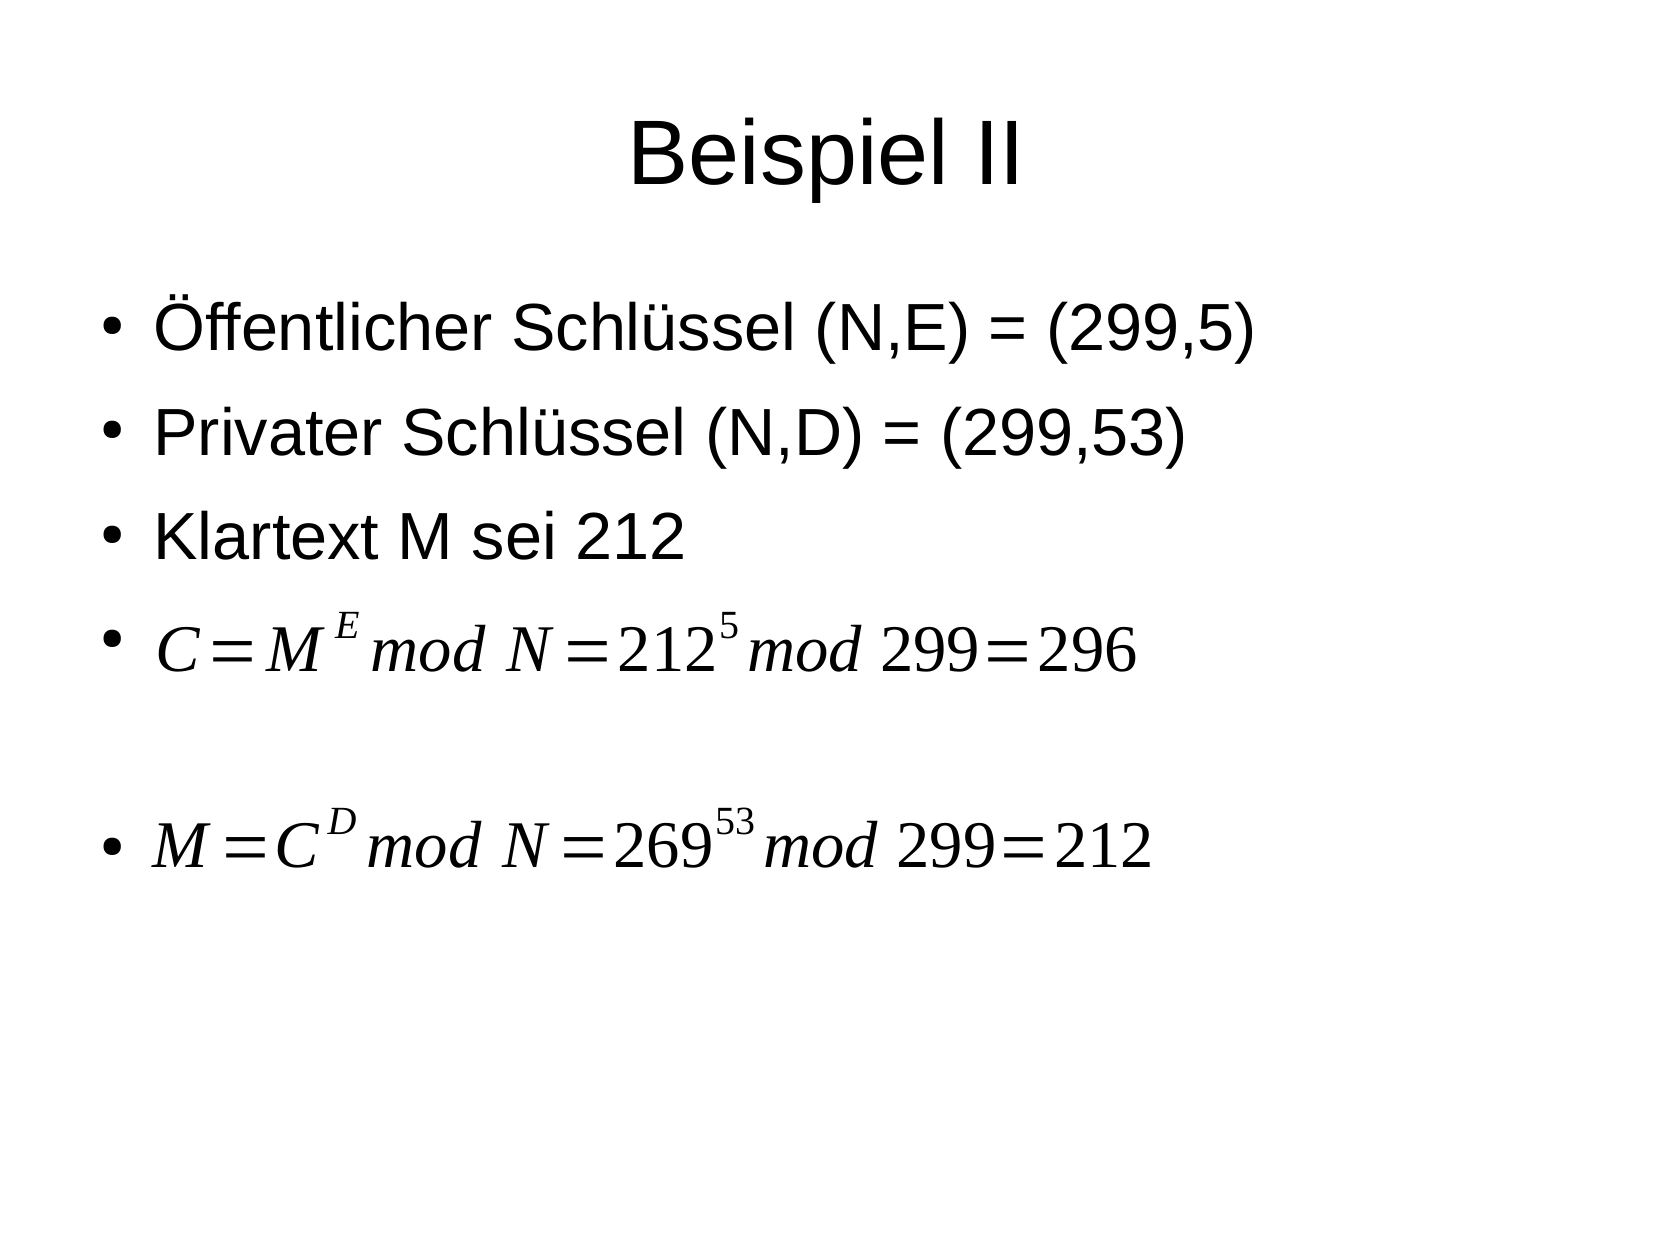

# Beispiel II
Öffentlicher Schlüssel (N,E) = (299,5)
Privater Schlüssel (N,D) = (299,53)
Klartext M sei 212